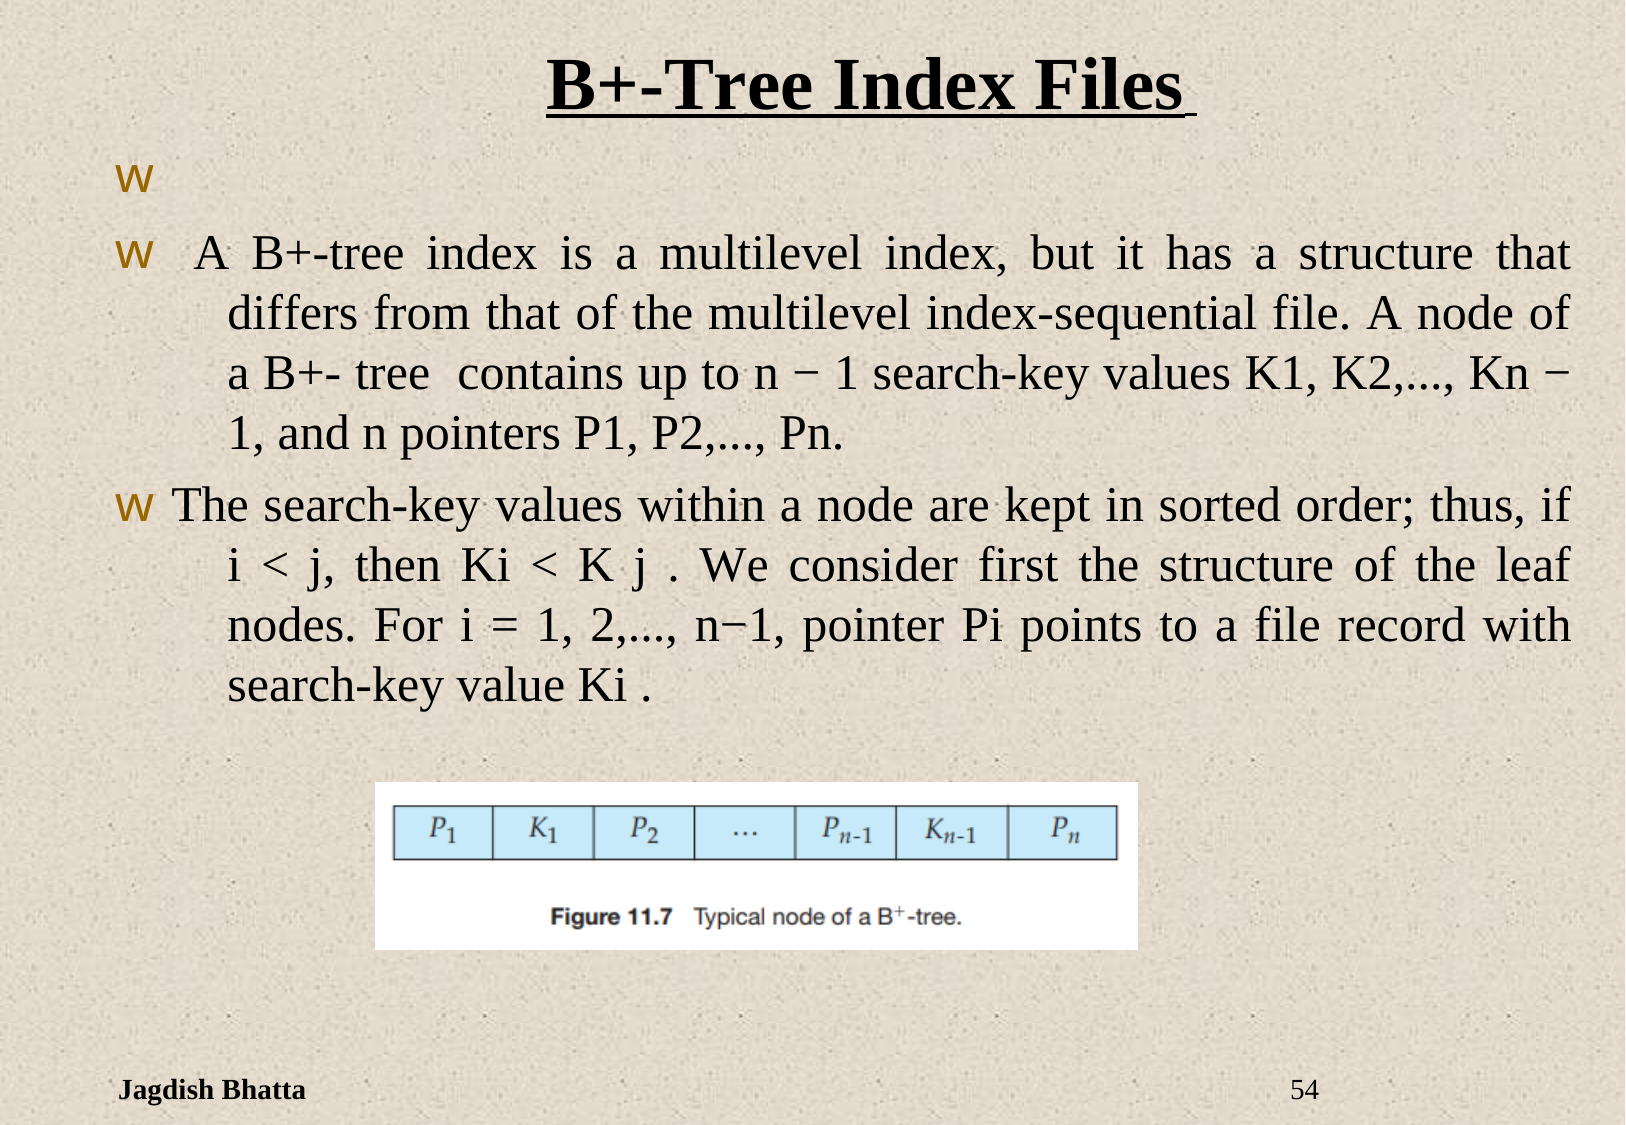

# B+-Tree Index Files
 A B+-tree index is a multilevel index, but it has a structure that differs from that of the multilevel index-sequential file. A node of a B+- tree contains up to n − 1 search-key values K1, K2,..., Kn − 1, and n pointers P1, P2,..., Pn.
The search-key values within a node are kept in sorted order; thus, if i < j, then Ki < K j . We consider first the structure of the leaf nodes. For i = 1, 2,..., n−1, pointer Pi points to a file record with search-key value Ki .
Jagdish Bhatta
53